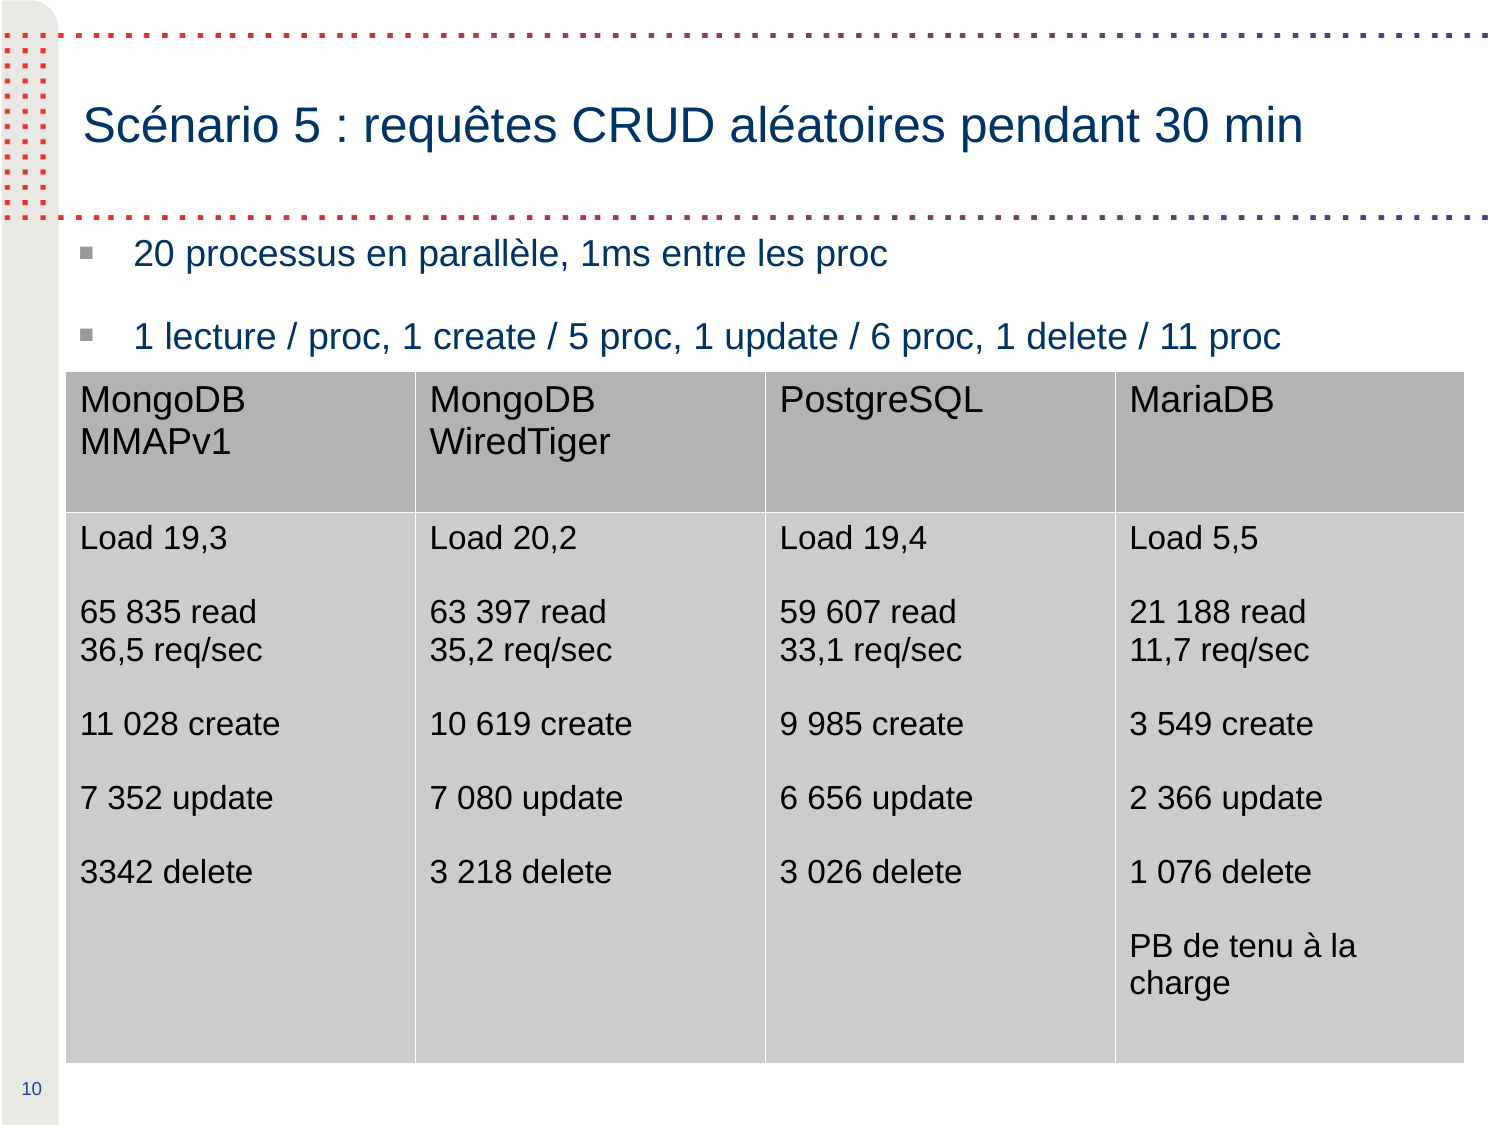

# Scénario 5 : requêtes CRUD aléatoires pendant 30 min
20 processus en parallèle, 1ms entre les proc
1 lecture / proc, 1 create / 5 proc, 1 update / 6 proc, 1 delete / 11 proc
| MongoDB MMAPv1 | MongoDB WiredTiger | PostgreSQL | MariaDB |
| --- | --- | --- | --- |
| Load 19,3 65 835 read 36,5 req/sec 11 028 create 7 352 update 3342 delete | Load 20,2 63 397 read 35,2 req/sec 10 619 create 7 080 update 3 218 delete | Load 19,4 59 607 read 33,1 req/sec 9 985 create 6 656 update 3 026 delete | Load 5,5 21 188 read 11,7 req/sec 3 549 create 2 366 update 1 076 delete PB de tenu à la charge |